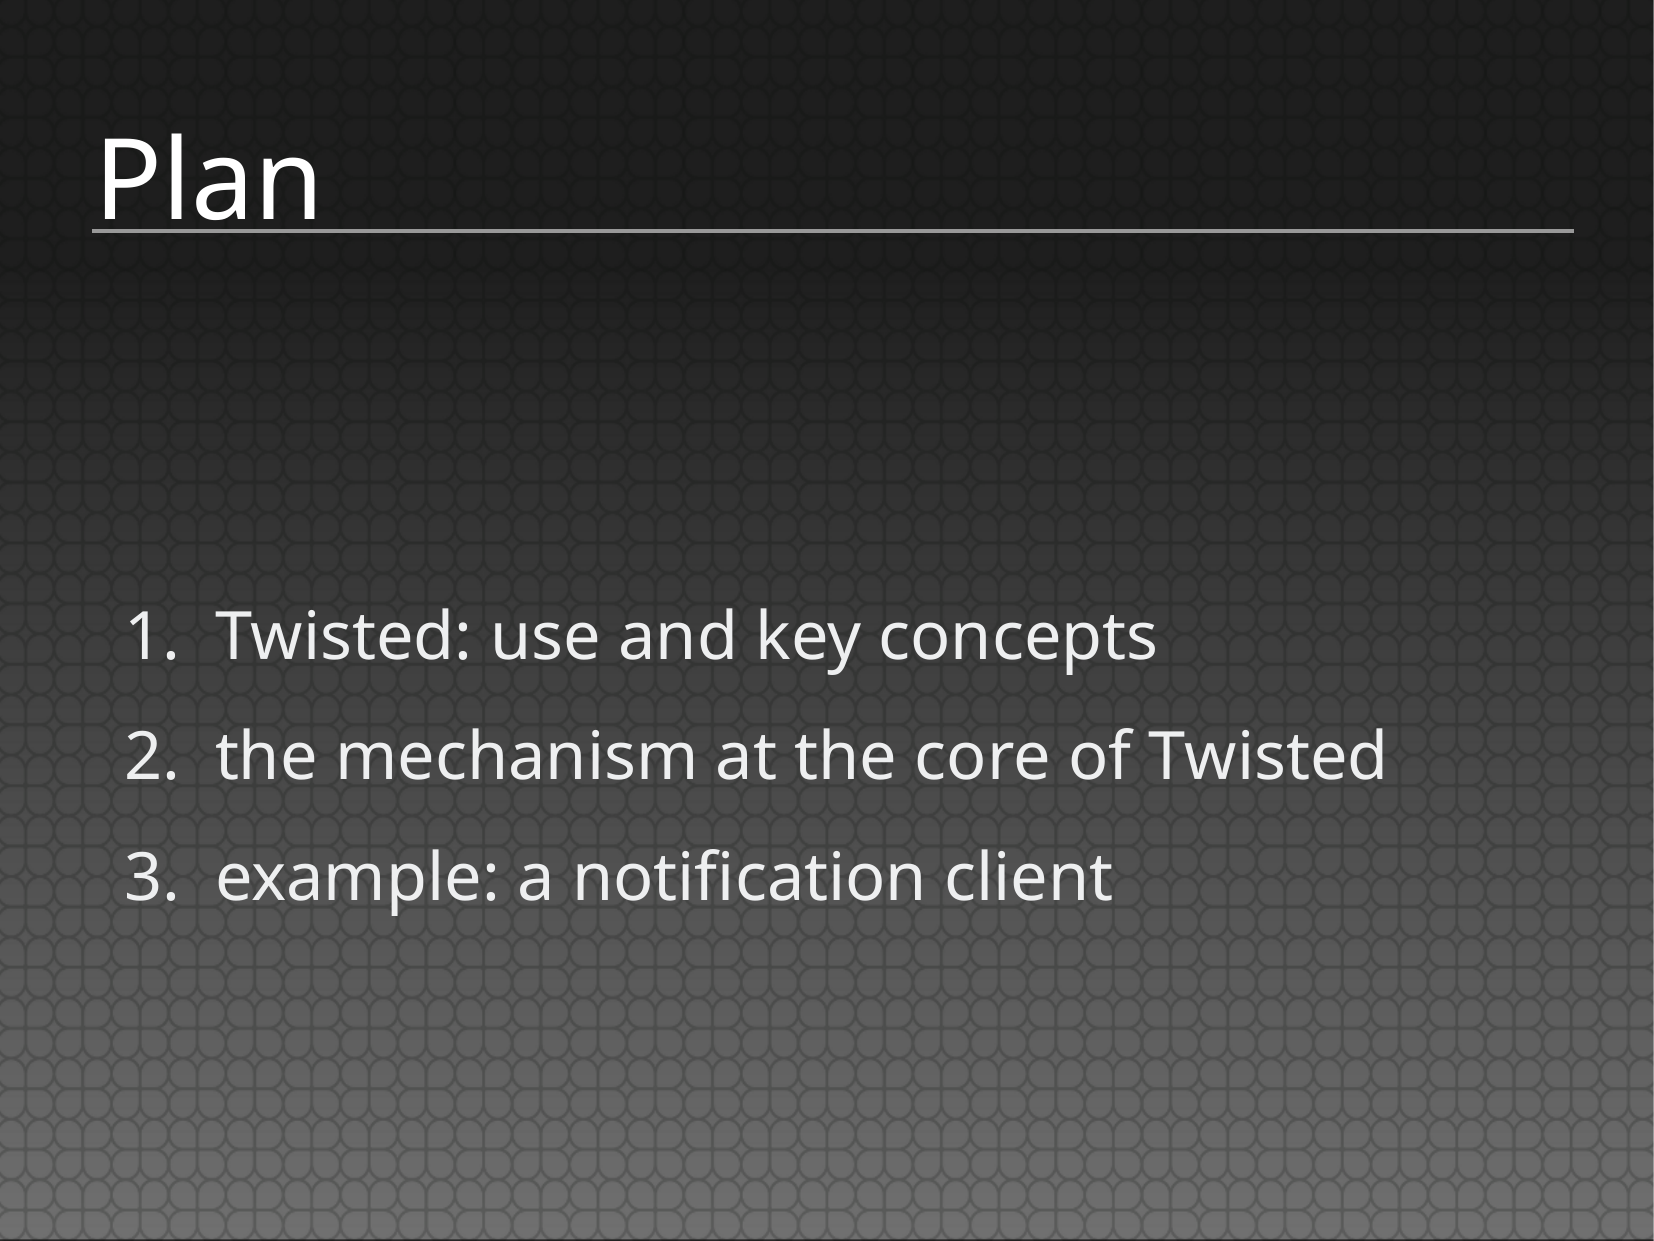

# Plan
 Twisted: use and key concepts
 the mechanism at the core of Twisted
 example: a notification client